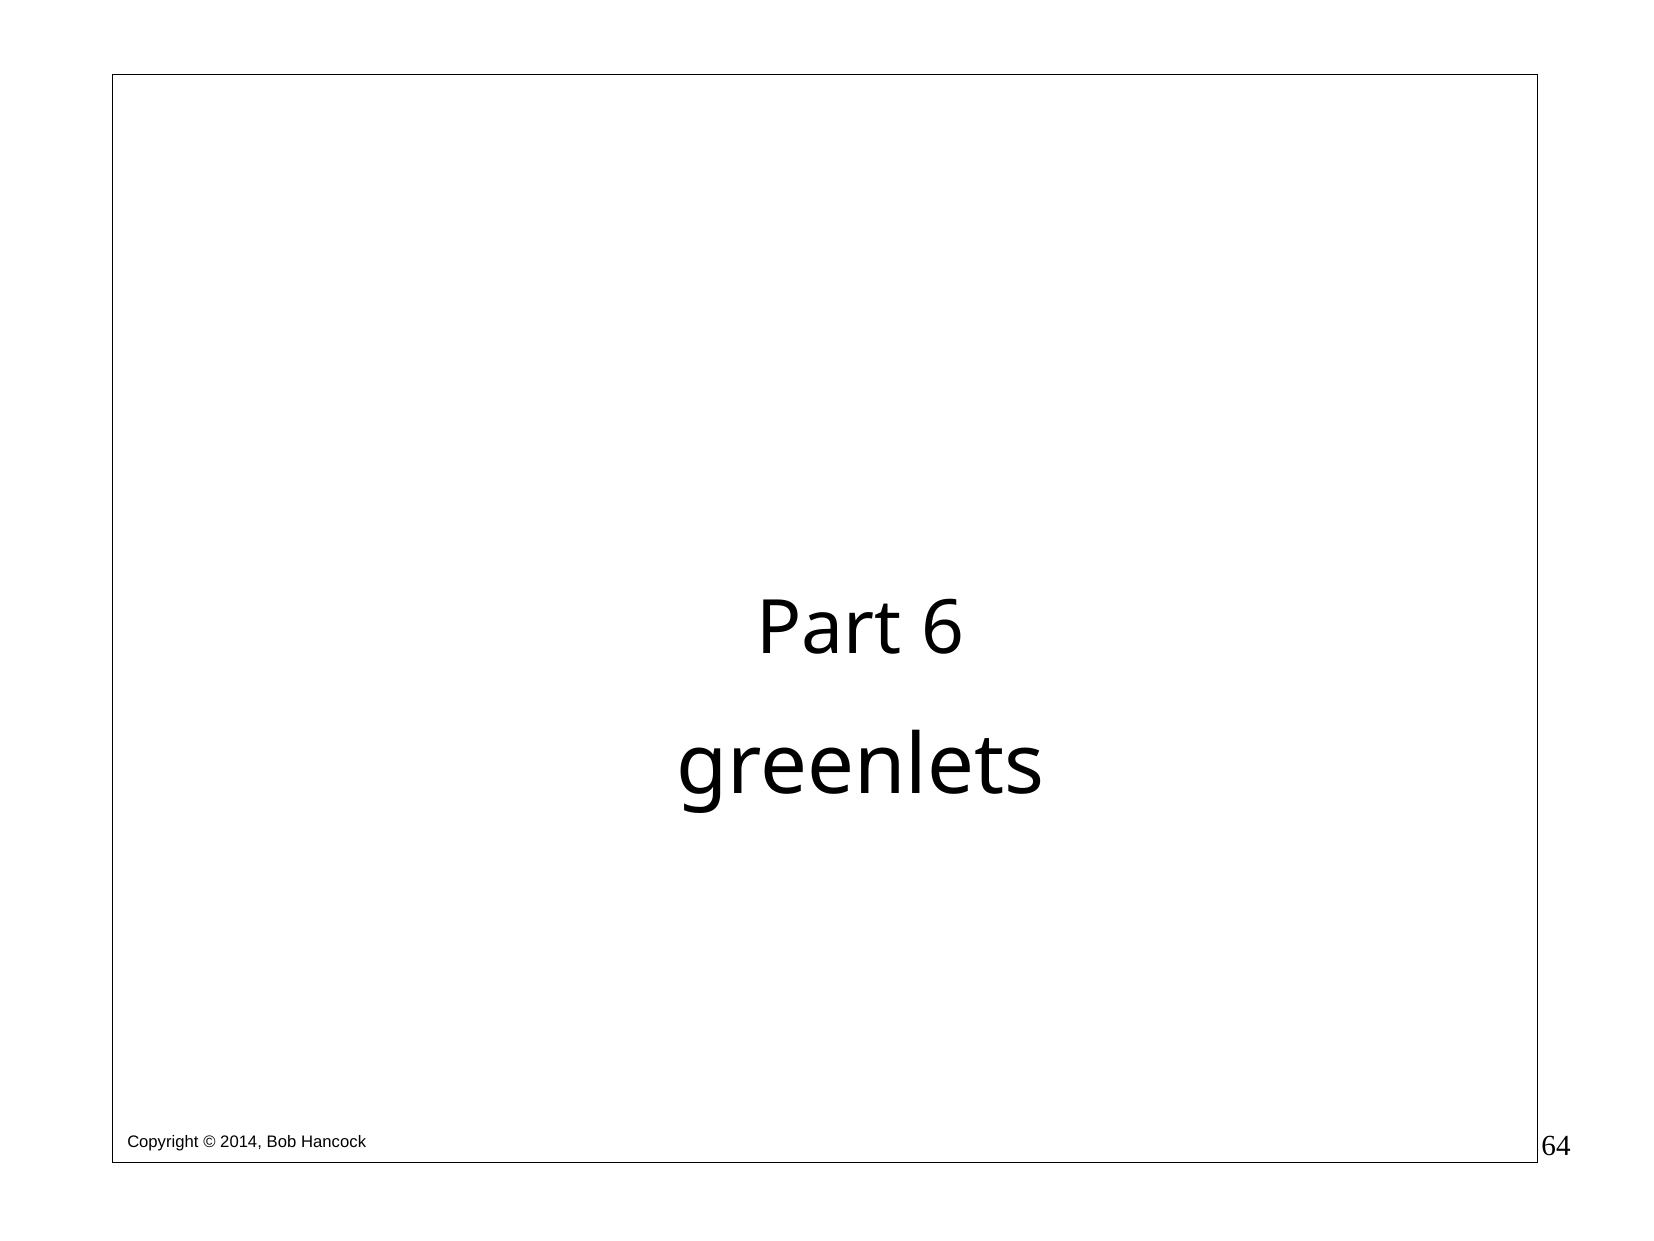

#
Part 6
greenlets
Copyright © 2014, Bob Hancock
64